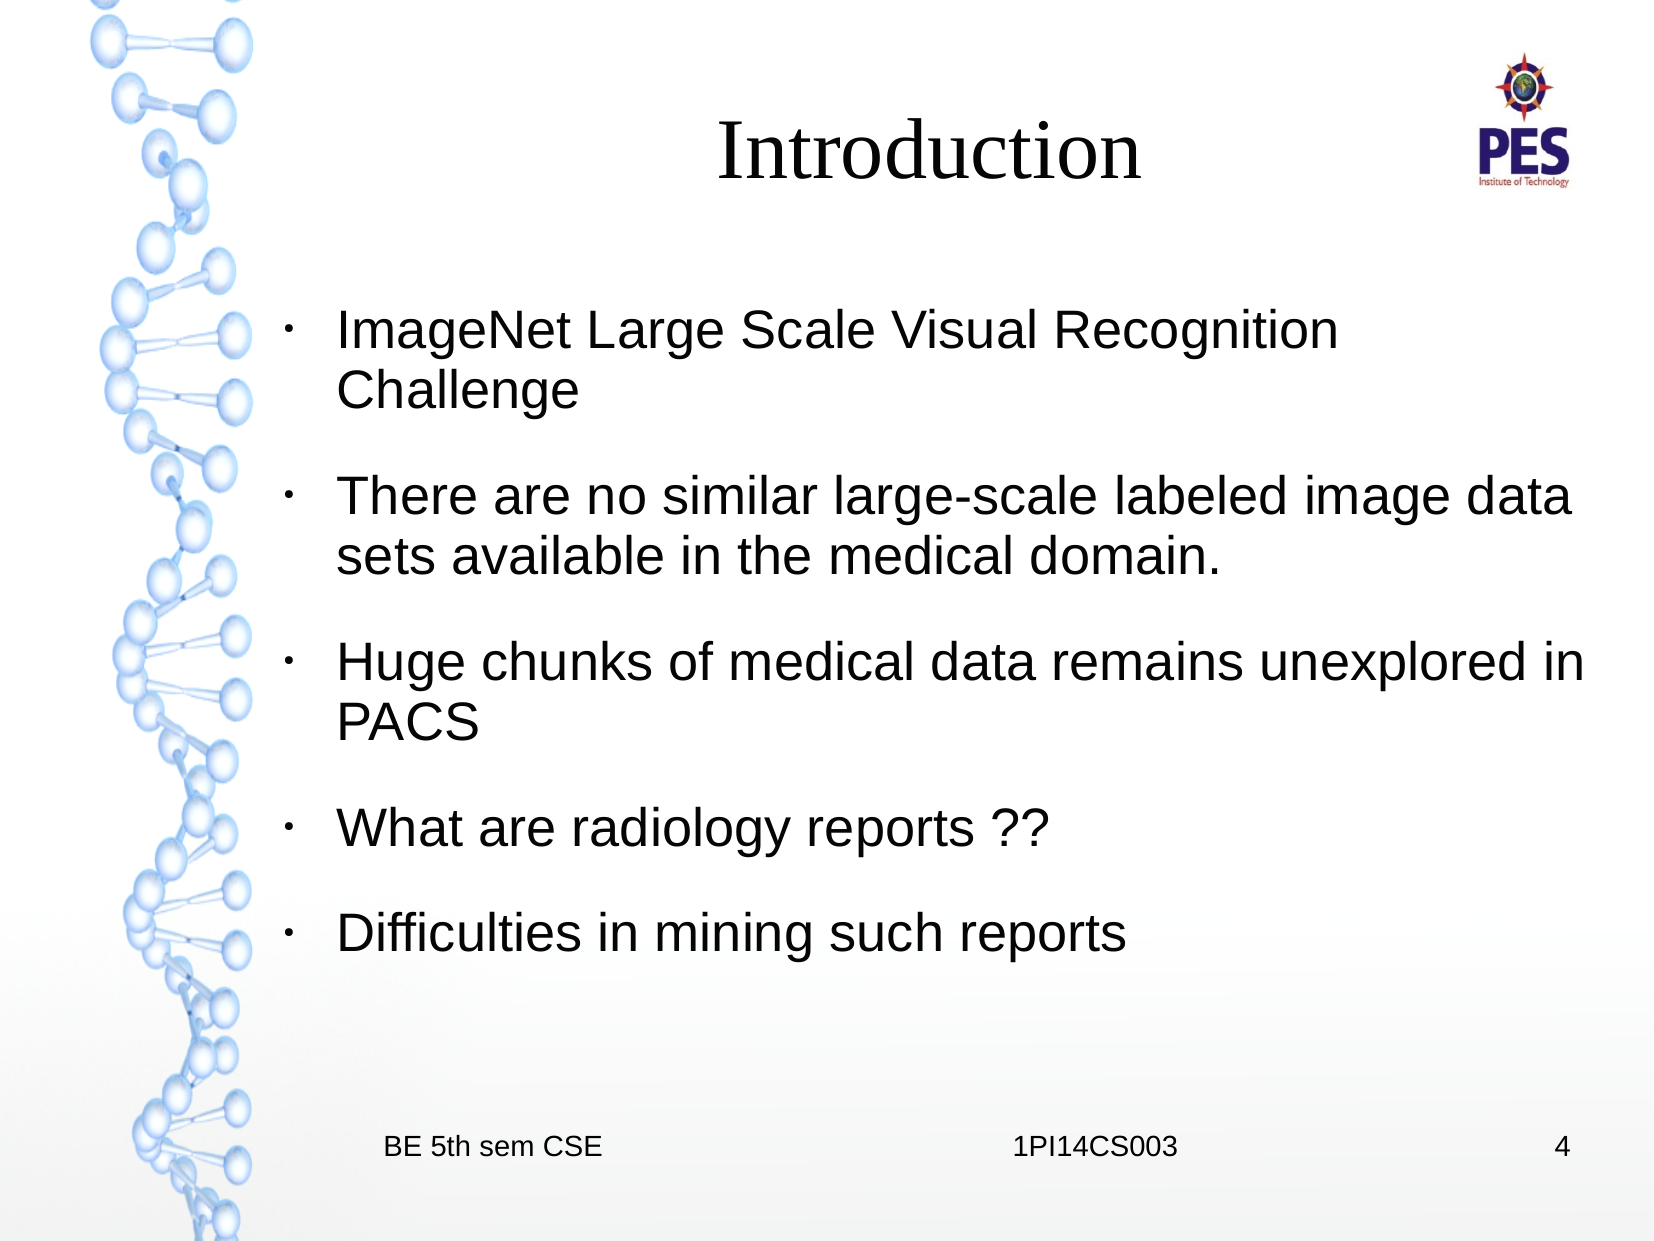

# Introduction
ImageNet Large Scale Visual Recognition Challenge
There are no similar large-scale labeled image data sets available in the medical domain.
Huge chunks of medical data remains unexplored in PACS
What are radiology reports ??
Difficulties in mining such reports
 BE 5th sem CSE
1PI14CS003
4